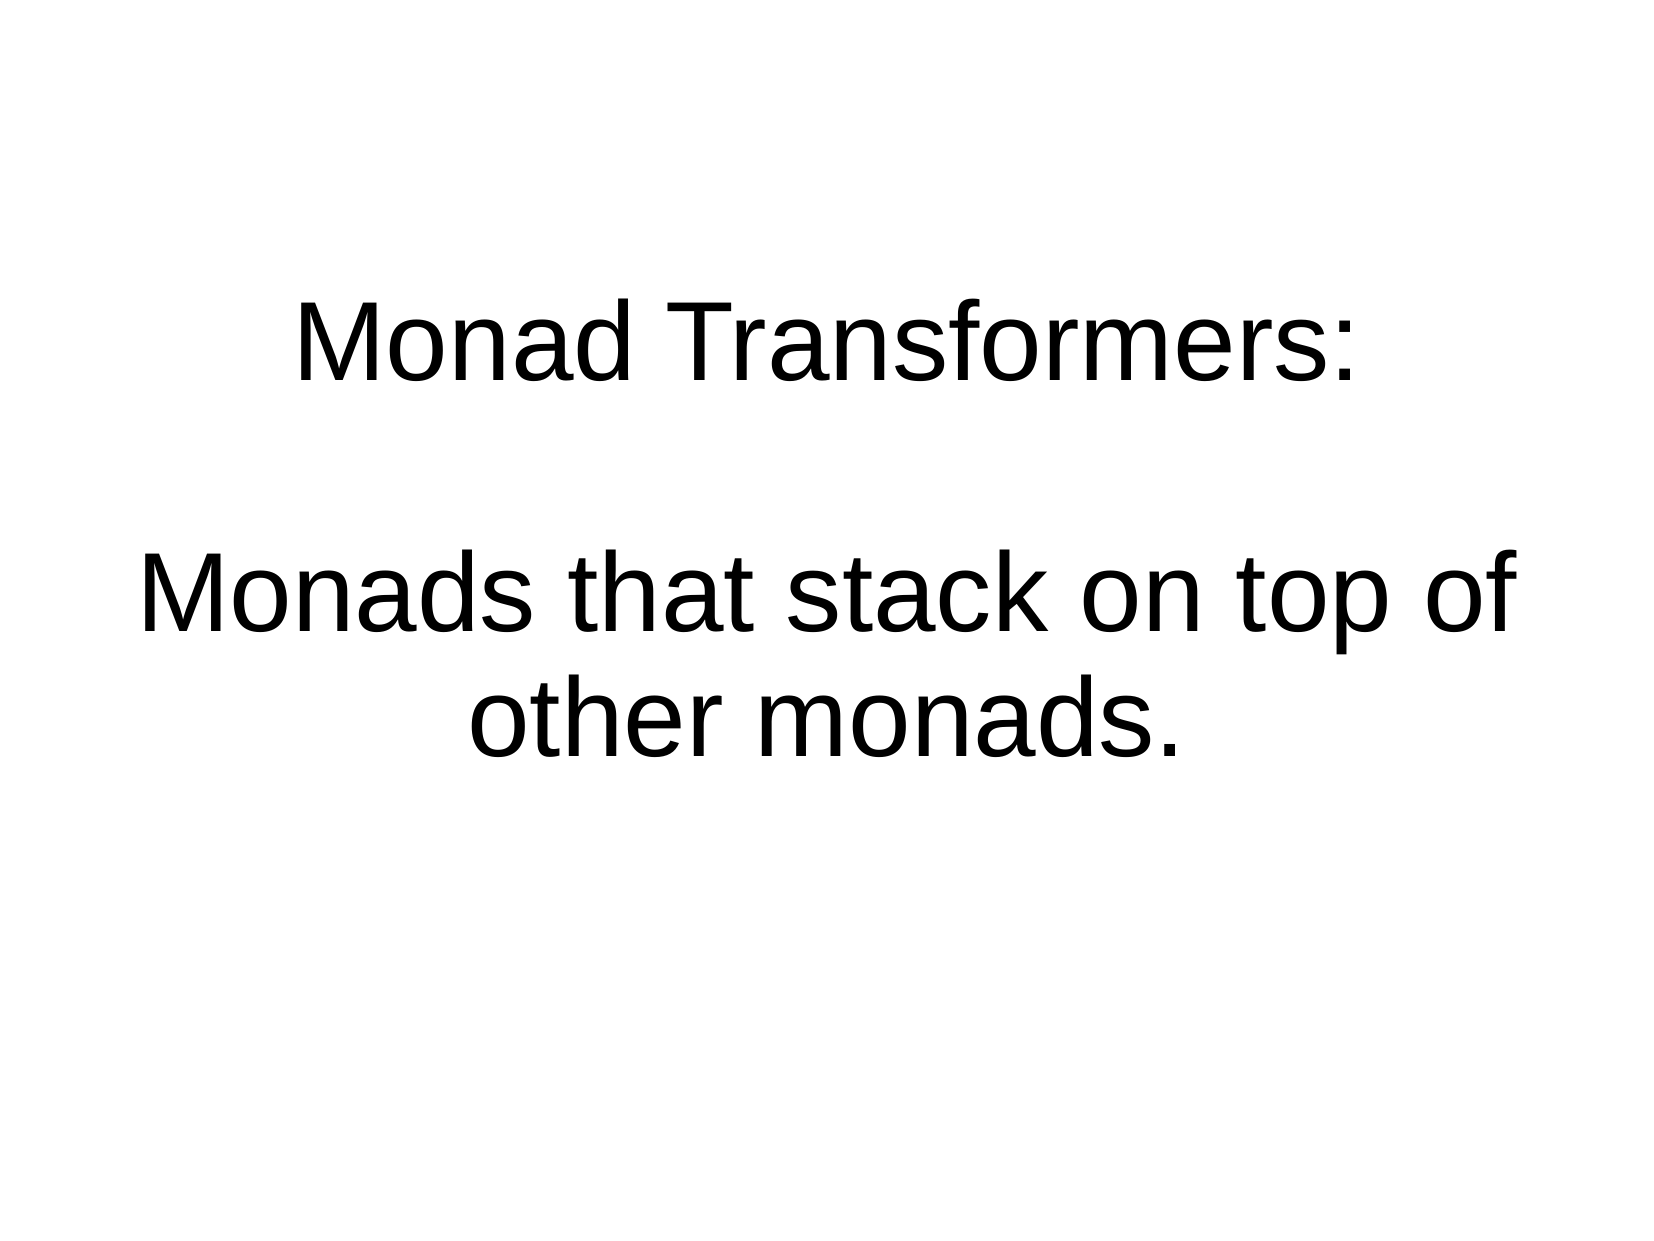

# Monad Transformers:
Monads that stack on top of other monads.